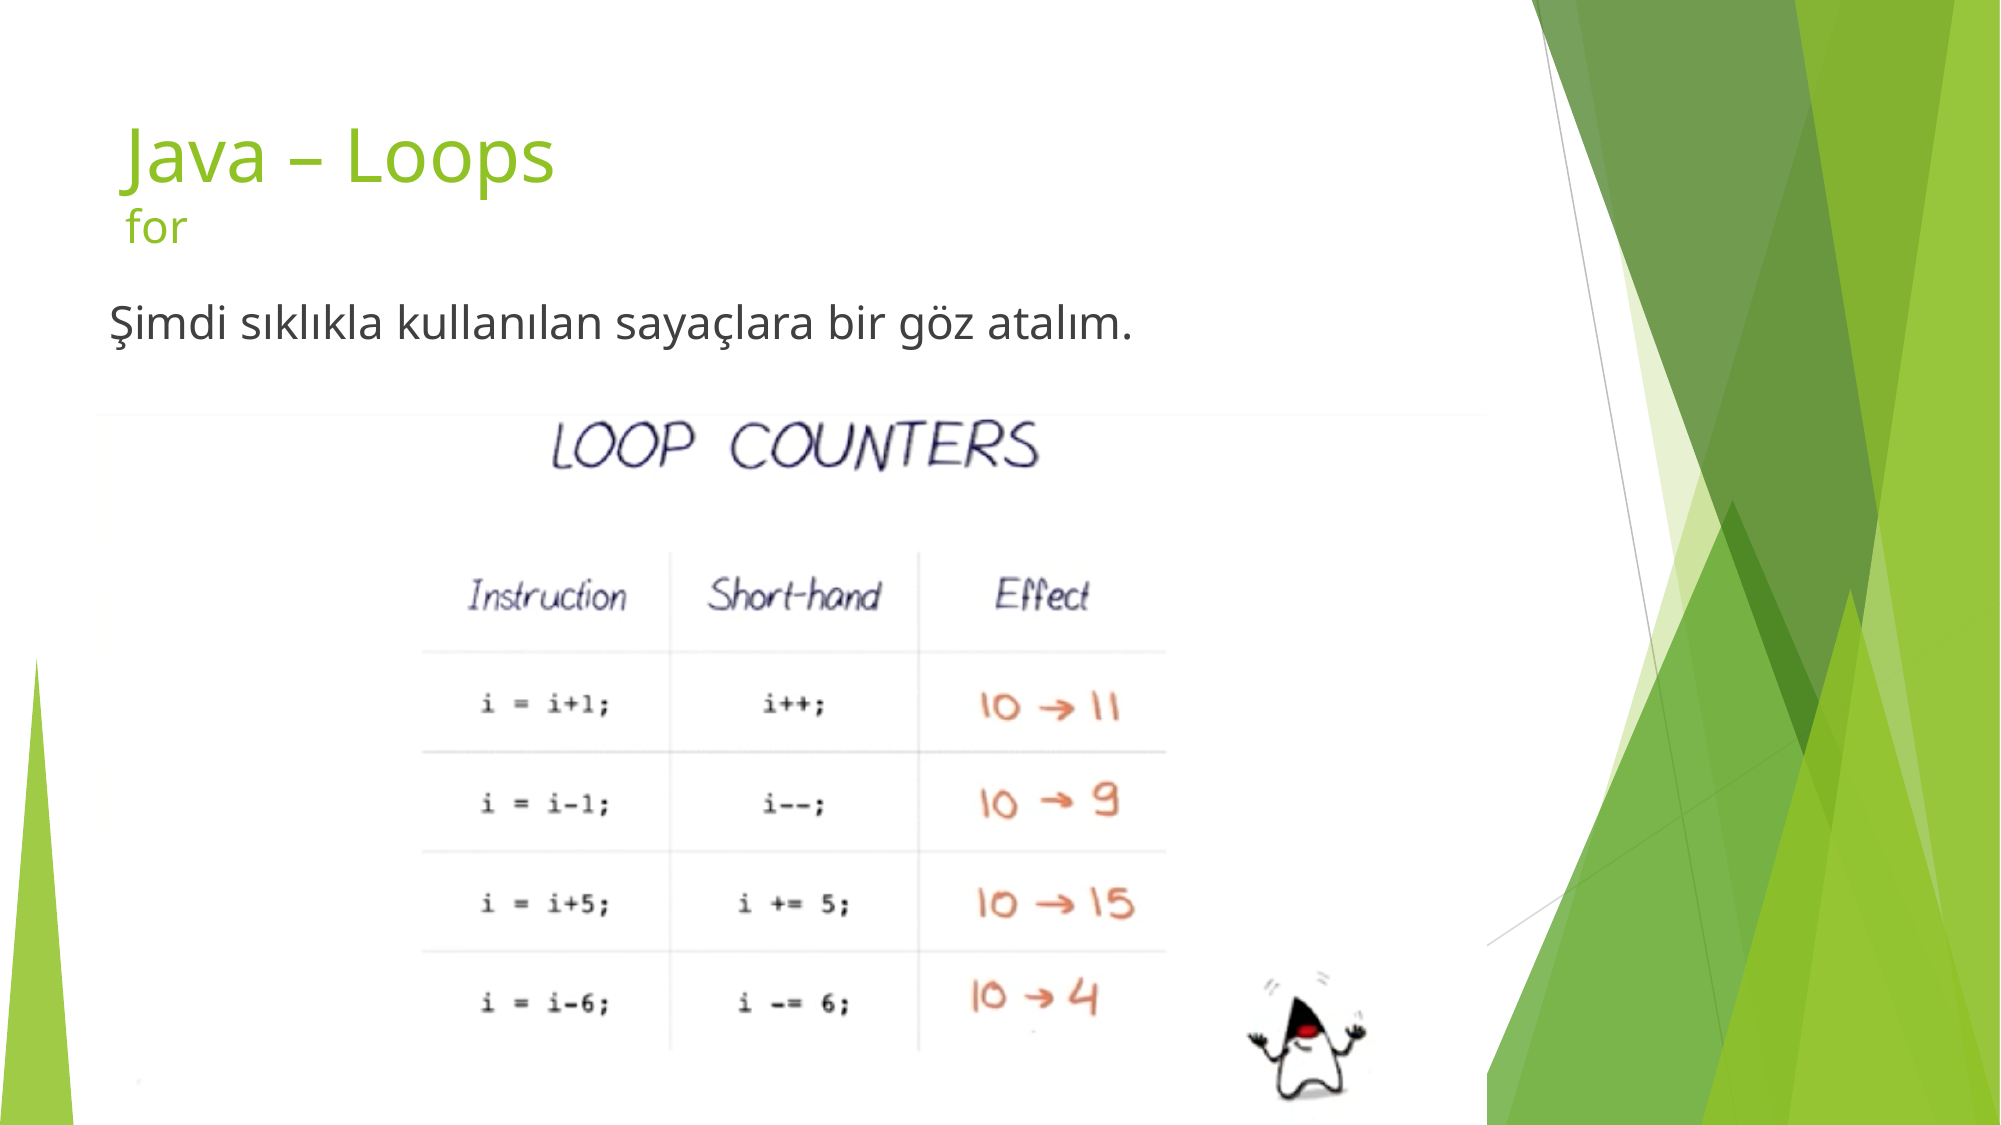

# Java – Loops for
Şimdi sıklıkla kullanılan sayaçlara bir göz atalım.